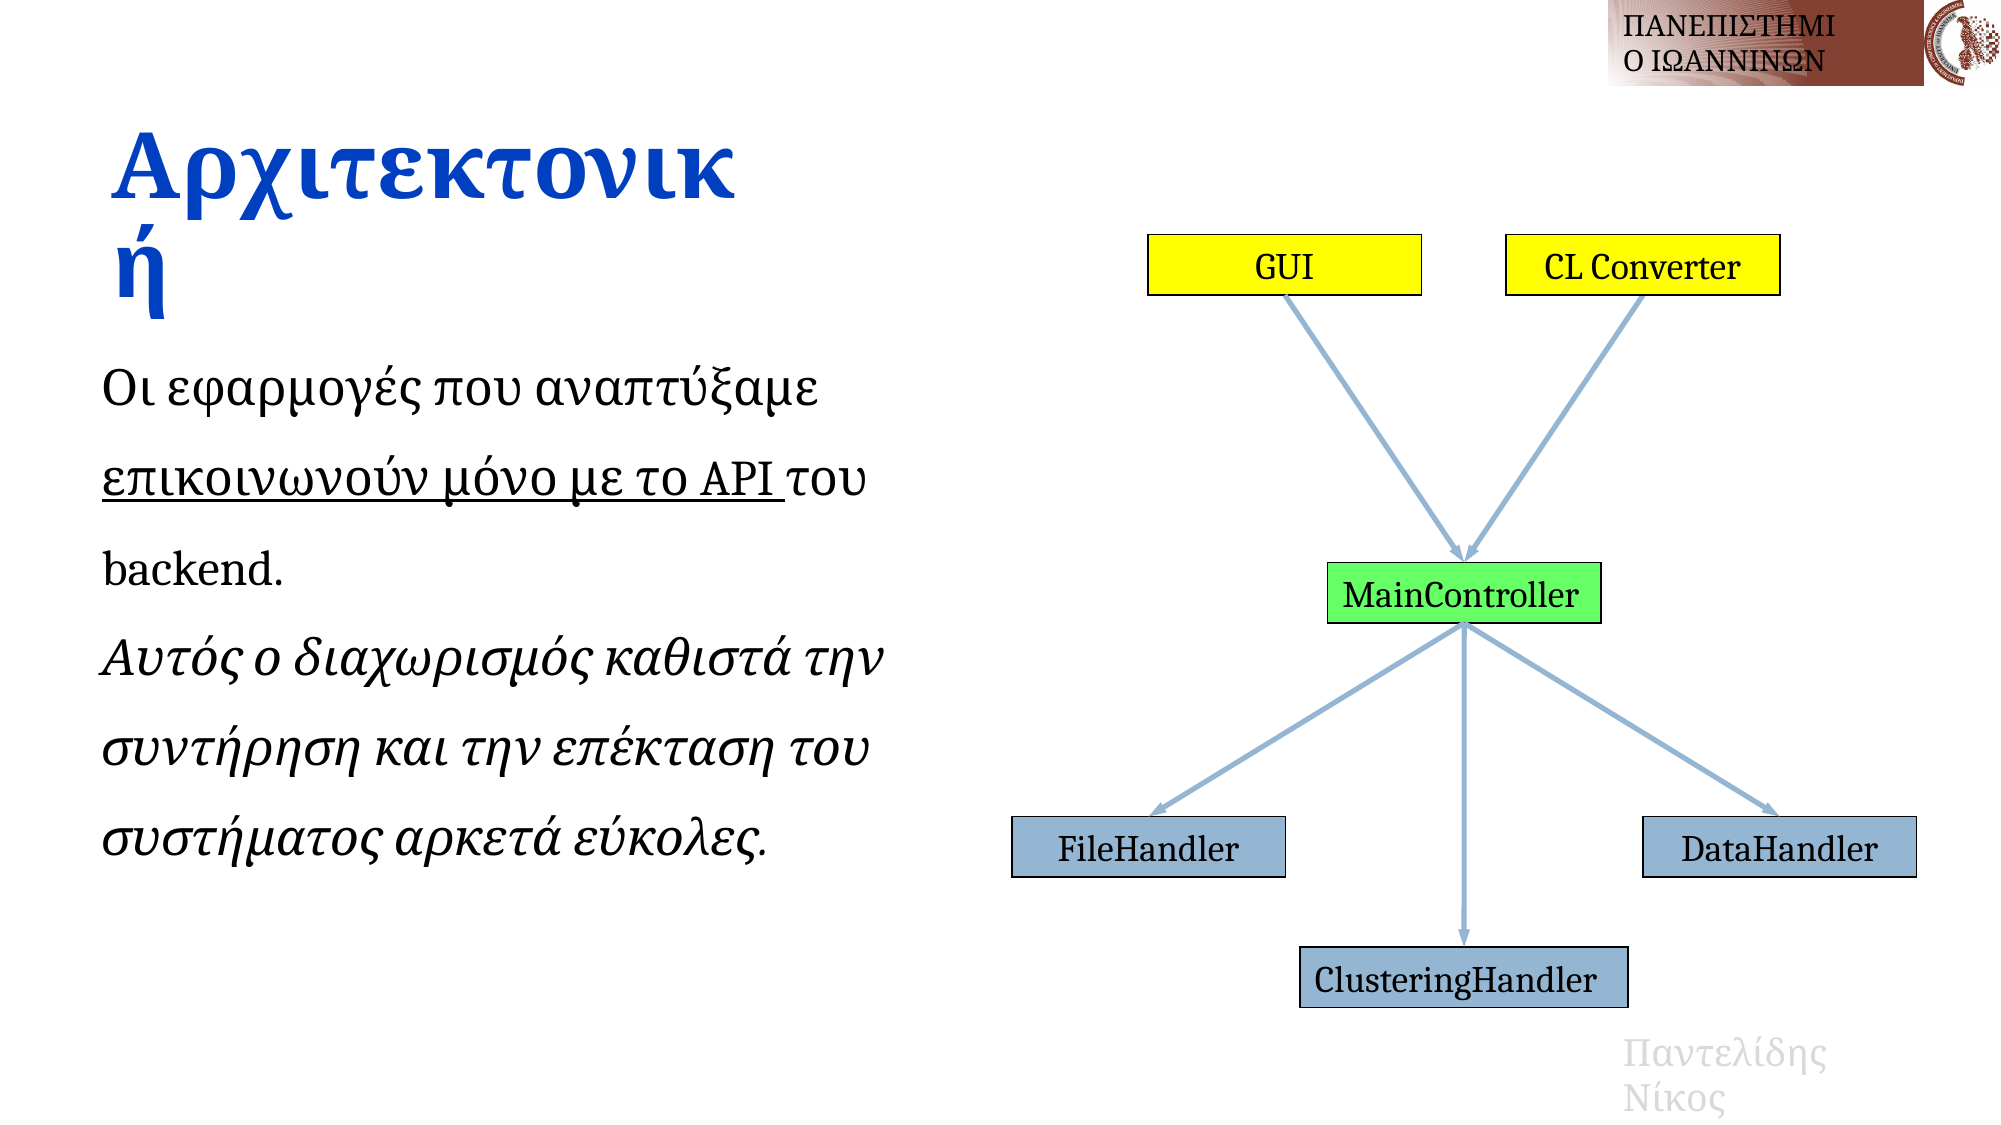

Αρχιτεκτονική
GUI
CL Converter
Οι εφαρμογές που αναπτύξαμε επικοινωνούν μόνο με το API του backend.
Αυτός ο διαχωρισμός καθιστά την συντήρηση και την επέκταση του συστήματος αρκετά εύκολες.
MainController
FileHandler
DataHandler
ClusteringHandler